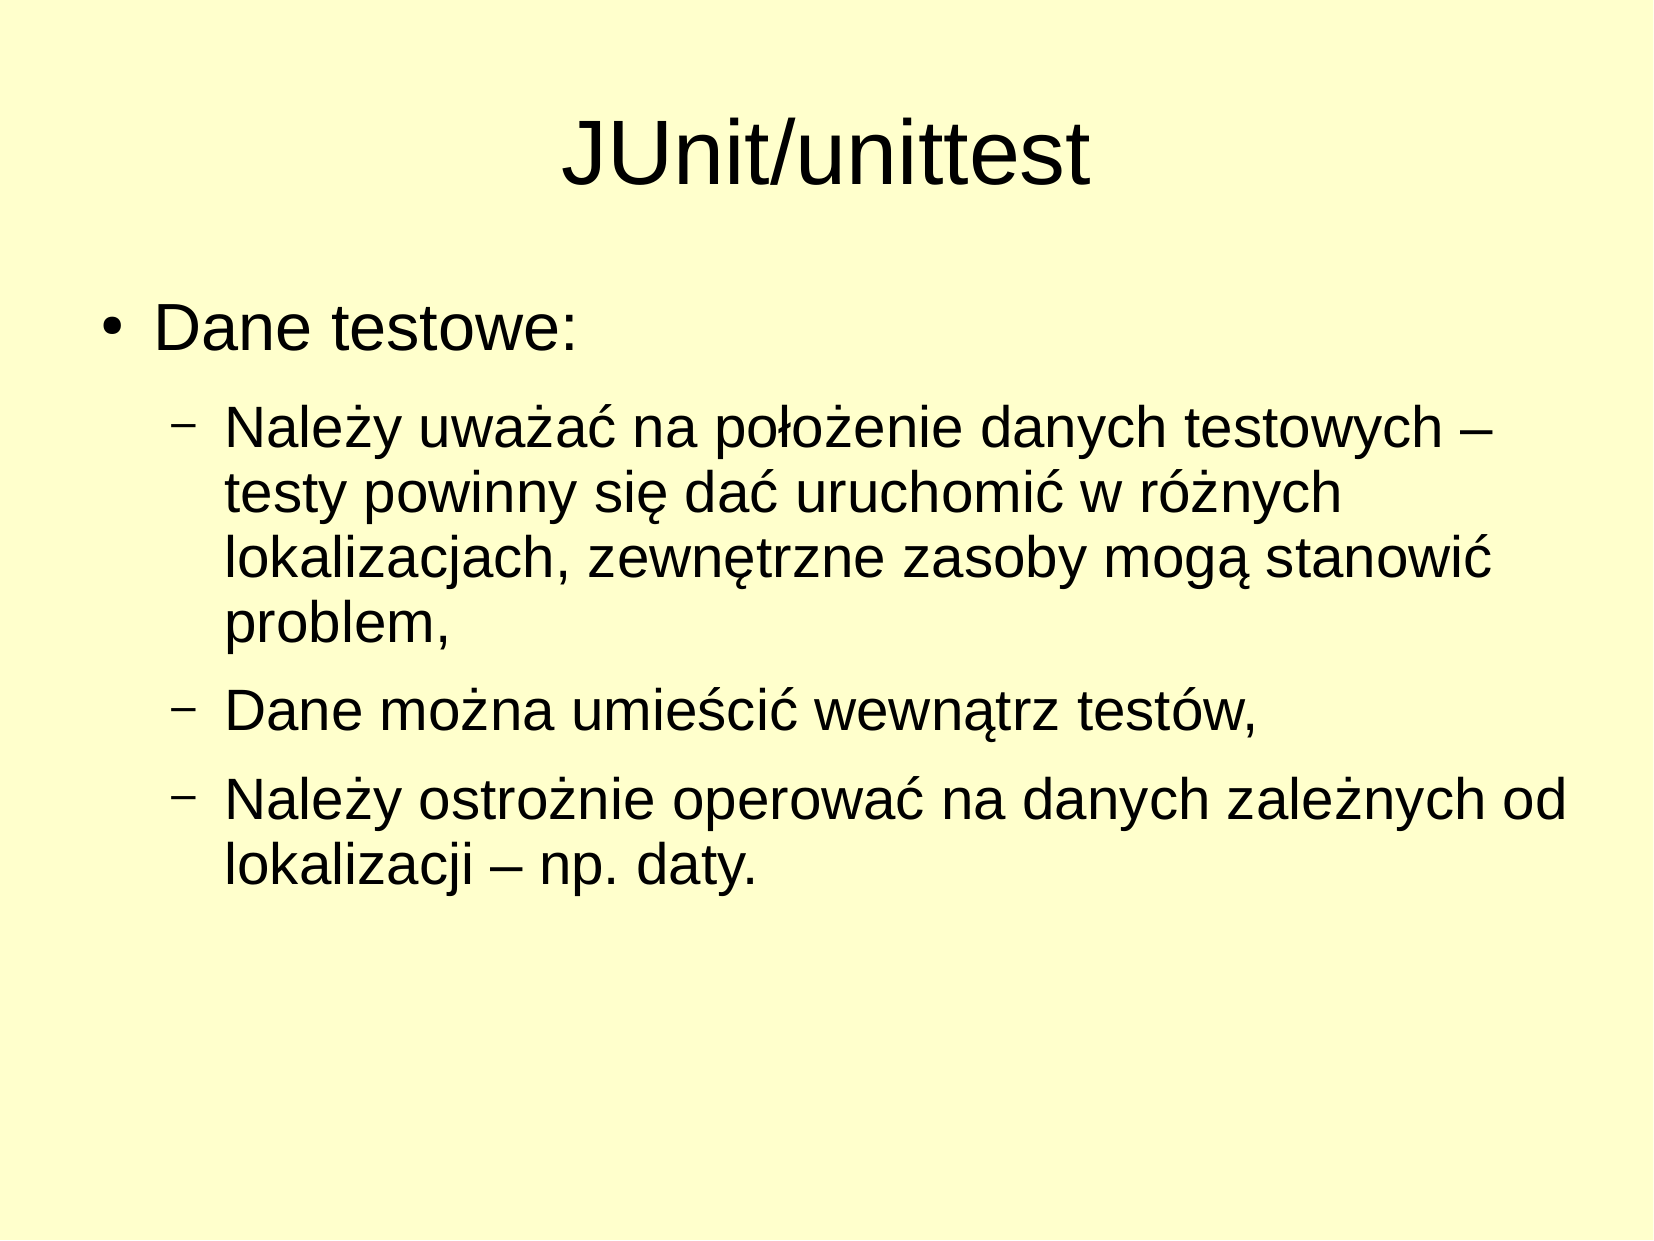

# JUnit/unittest
Dane testowe:
Należy uważać na położenie danych testowych – testy powinny się dać uruchomić w różnych lokalizacjach, zewnętrzne zasoby mogą stanowić problem,
Dane można umieścić wewnątrz testów,
Należy ostrożnie operować na danych zależnych od lokalizacji – np. daty.